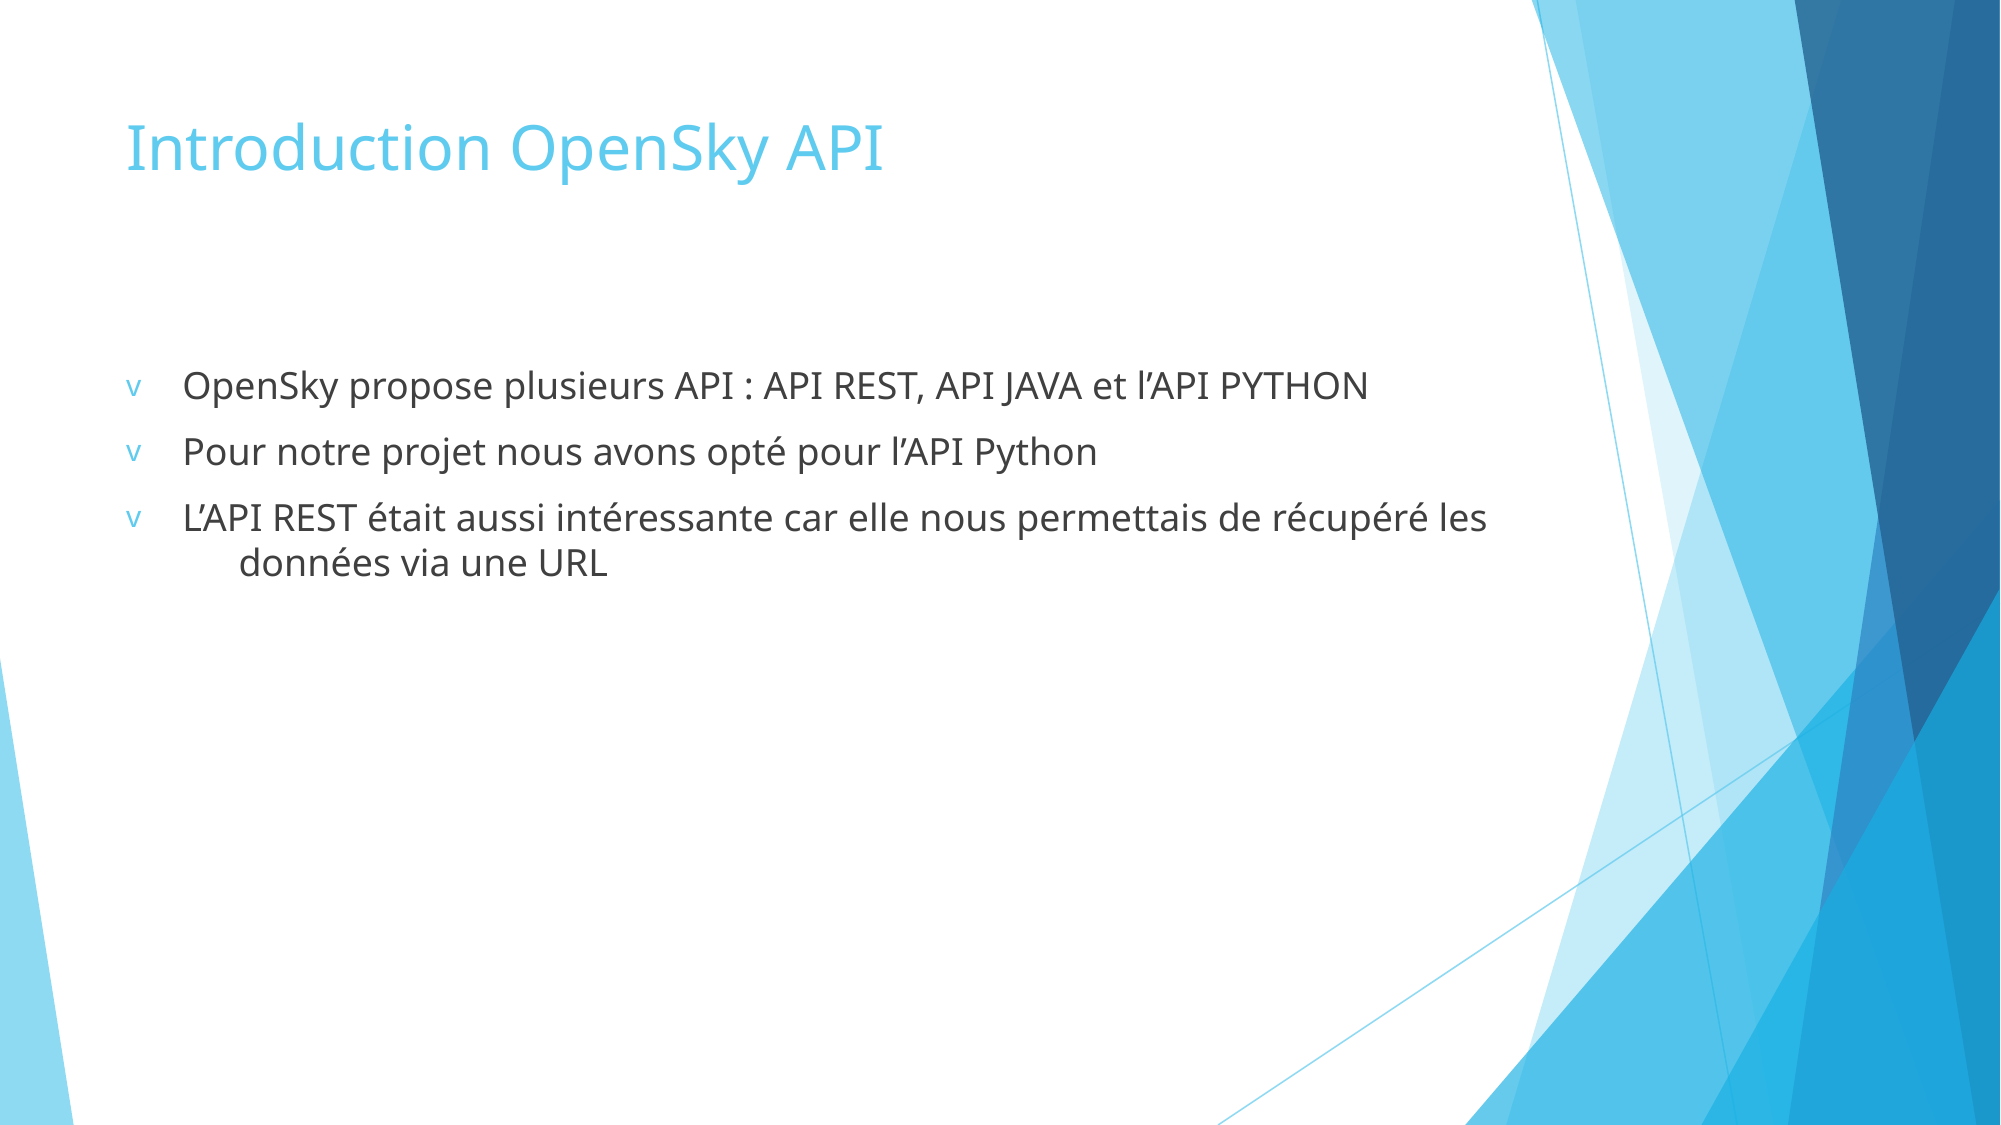

# Introduction OpenSky API
OpenSky propose plusieurs API : API REST, API JAVA et l’API PYTHON
Pour notre projet nous avons opté pour l’API Python
L’API REST était aussi intéressante car elle nous permettais de récupéré les données via une URL